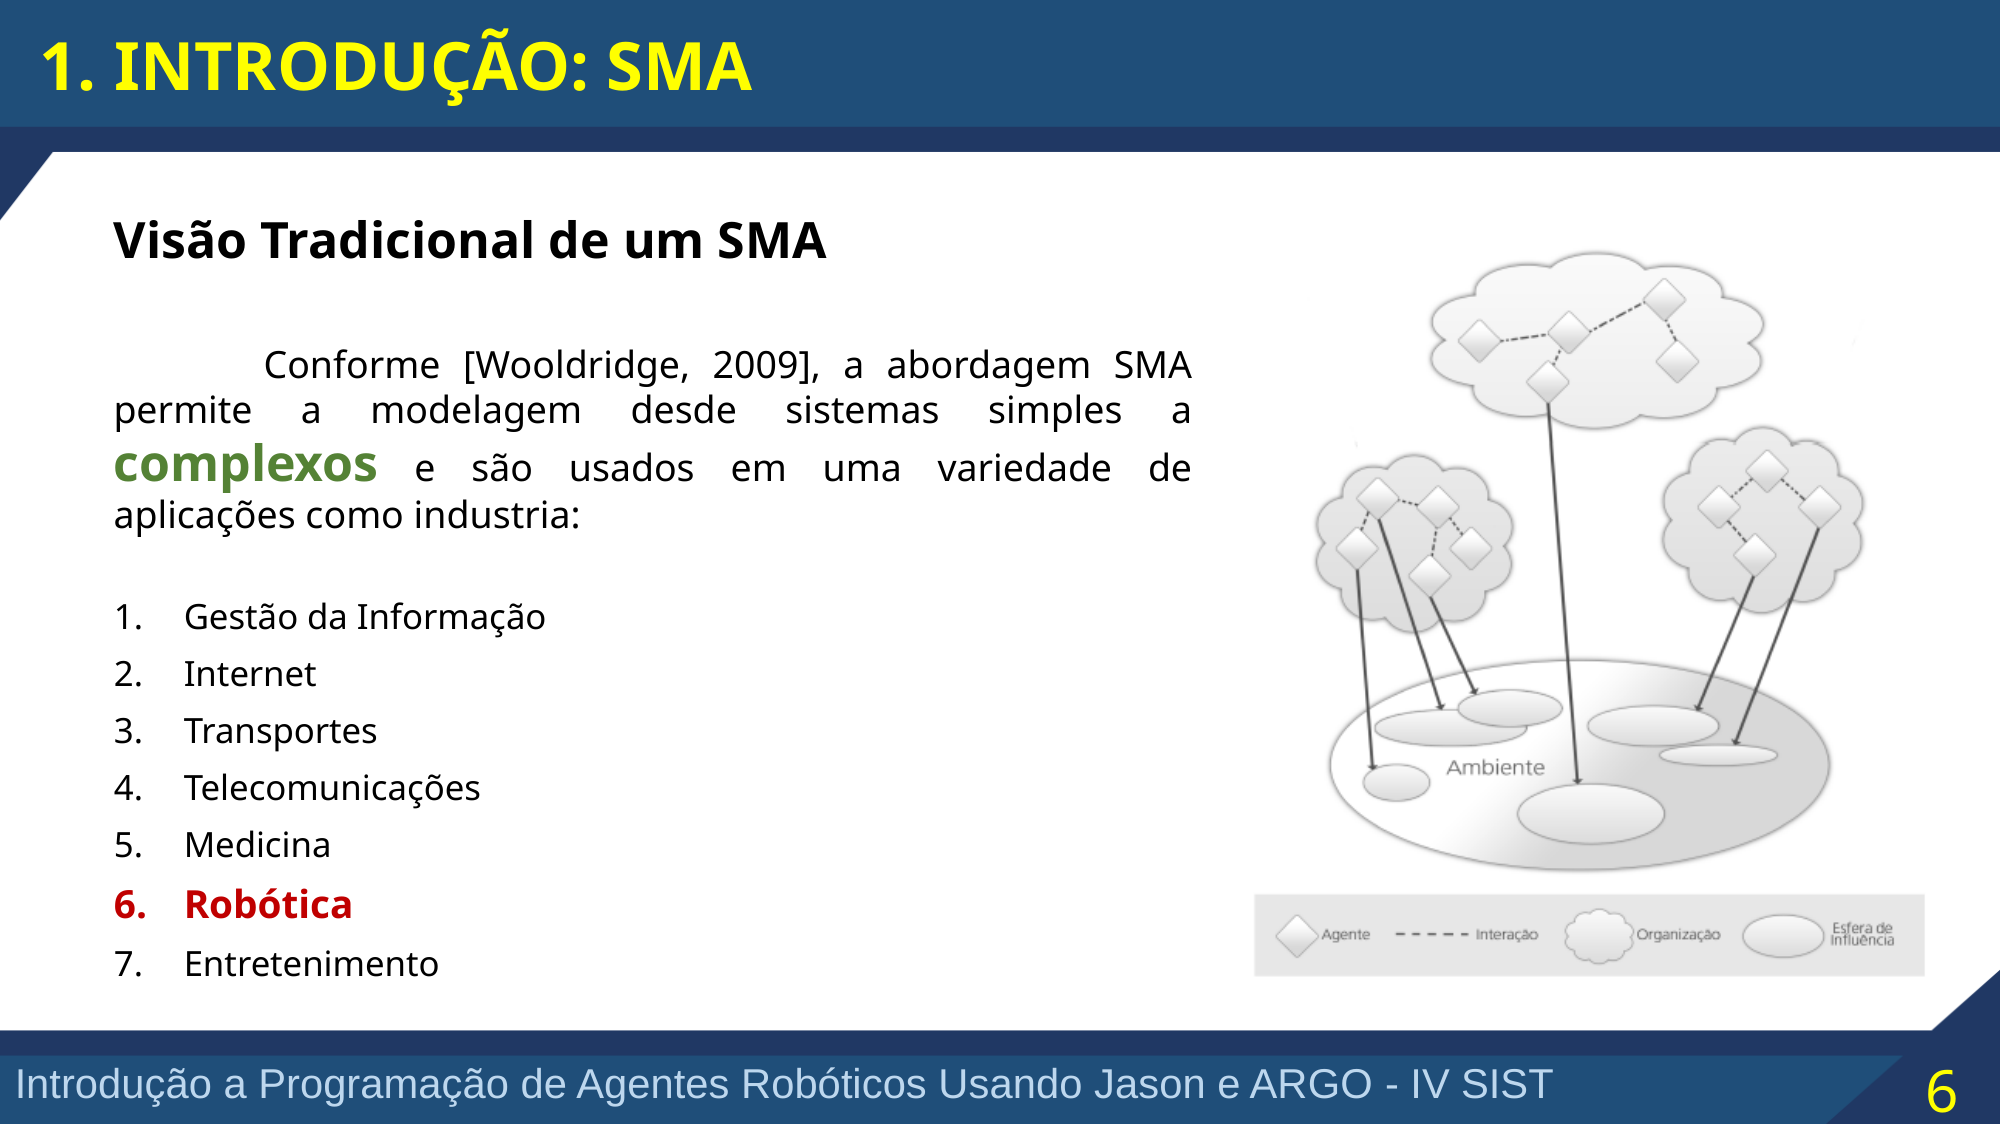

1. INTRODUÇÃO: SMA
Visão Tradicional de um SMA
	Conforme [Wooldridge, 2009], a abordagem SMA permite a modelagem desde sistemas simples a complexos e são usados em uma variedade de aplicações como industria:
Gestão da Informação
Internet
Transportes
Telecomunicações
Medicina
Robótica
Entretenimento